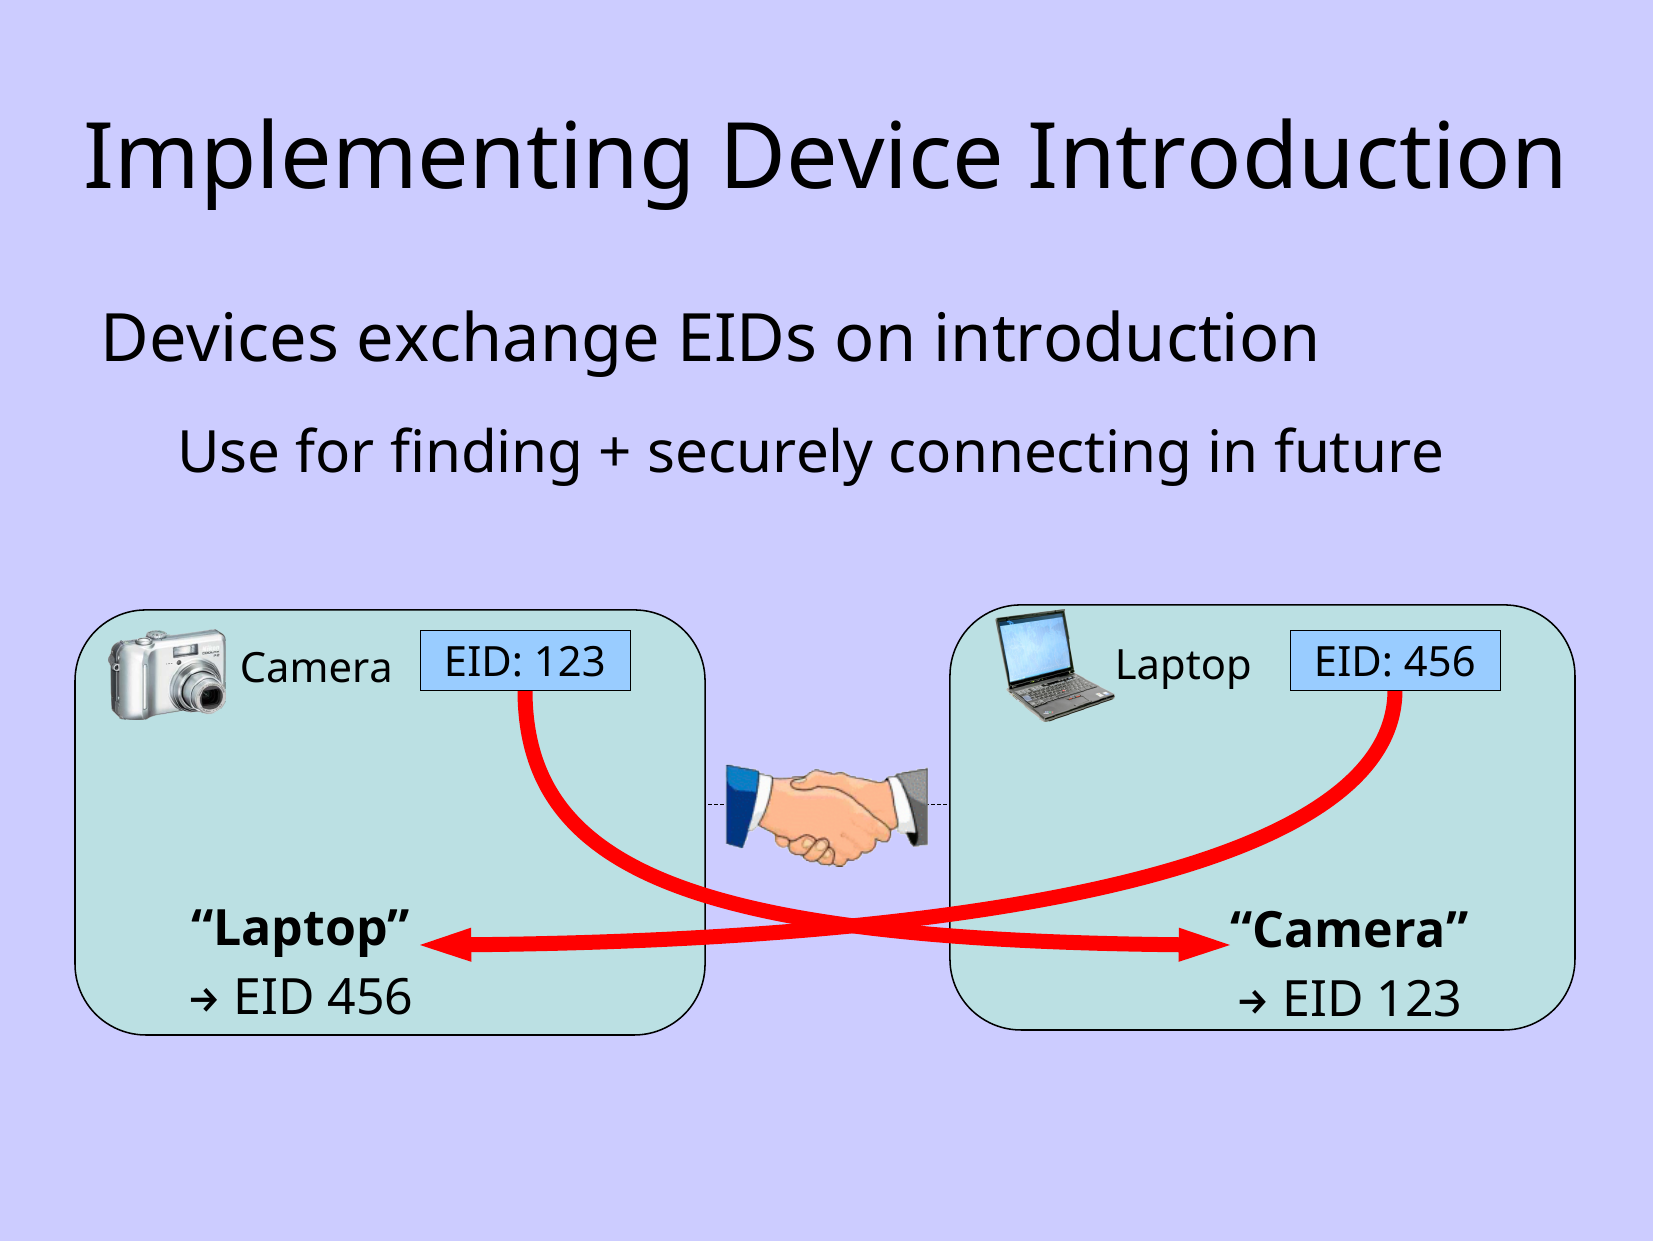

# Implementing Device Introduction
Devices exchange EIDs on introduction
Use for finding + securely connecting in future
Laptop
Camera
EID: 123
EID: 456
“Laptop”
→ EID 456
“Camera”
→ EID 123